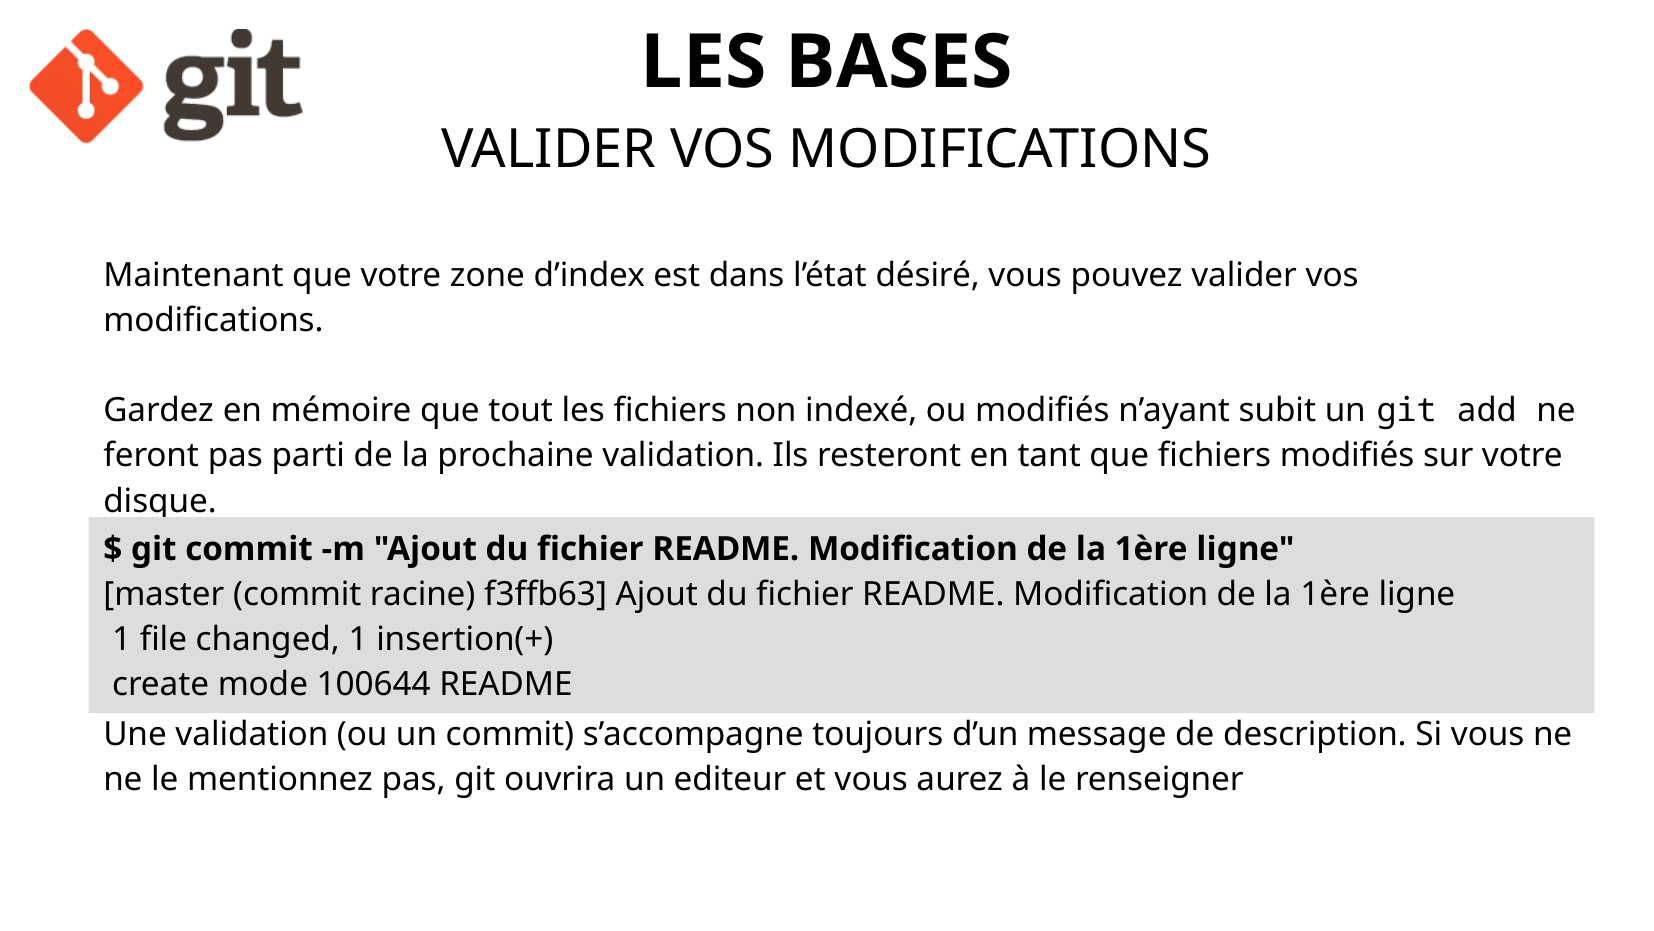

Les bases
Valider vos modifications
Maintenant que votre zone d’index est dans l’état désiré, vous pouvez valider vos modifications.
Gardez en mémoire que tout les fichiers non indexé, ou modifiés n’ayant subit un git add ne feront pas parti de la prochaine validation. Ils resteront en tant que fichiers modifiés sur votre disque.
Lancez la validation :
$ git commit -m "Ajout du fichier README. Modification de la 1ère ligne"
[master (commit racine) f3ffb63] Ajout du fichier README. Modification de la 1ère ligne
 1 file changed, 1 insertion(+)
 create mode 100644 README
Une validation (ou un commit) s’accompagne toujours d’un message de description. Si vous ne ne le mentionnez pas, git ouvrira un editeur et vous aurez à le renseigner